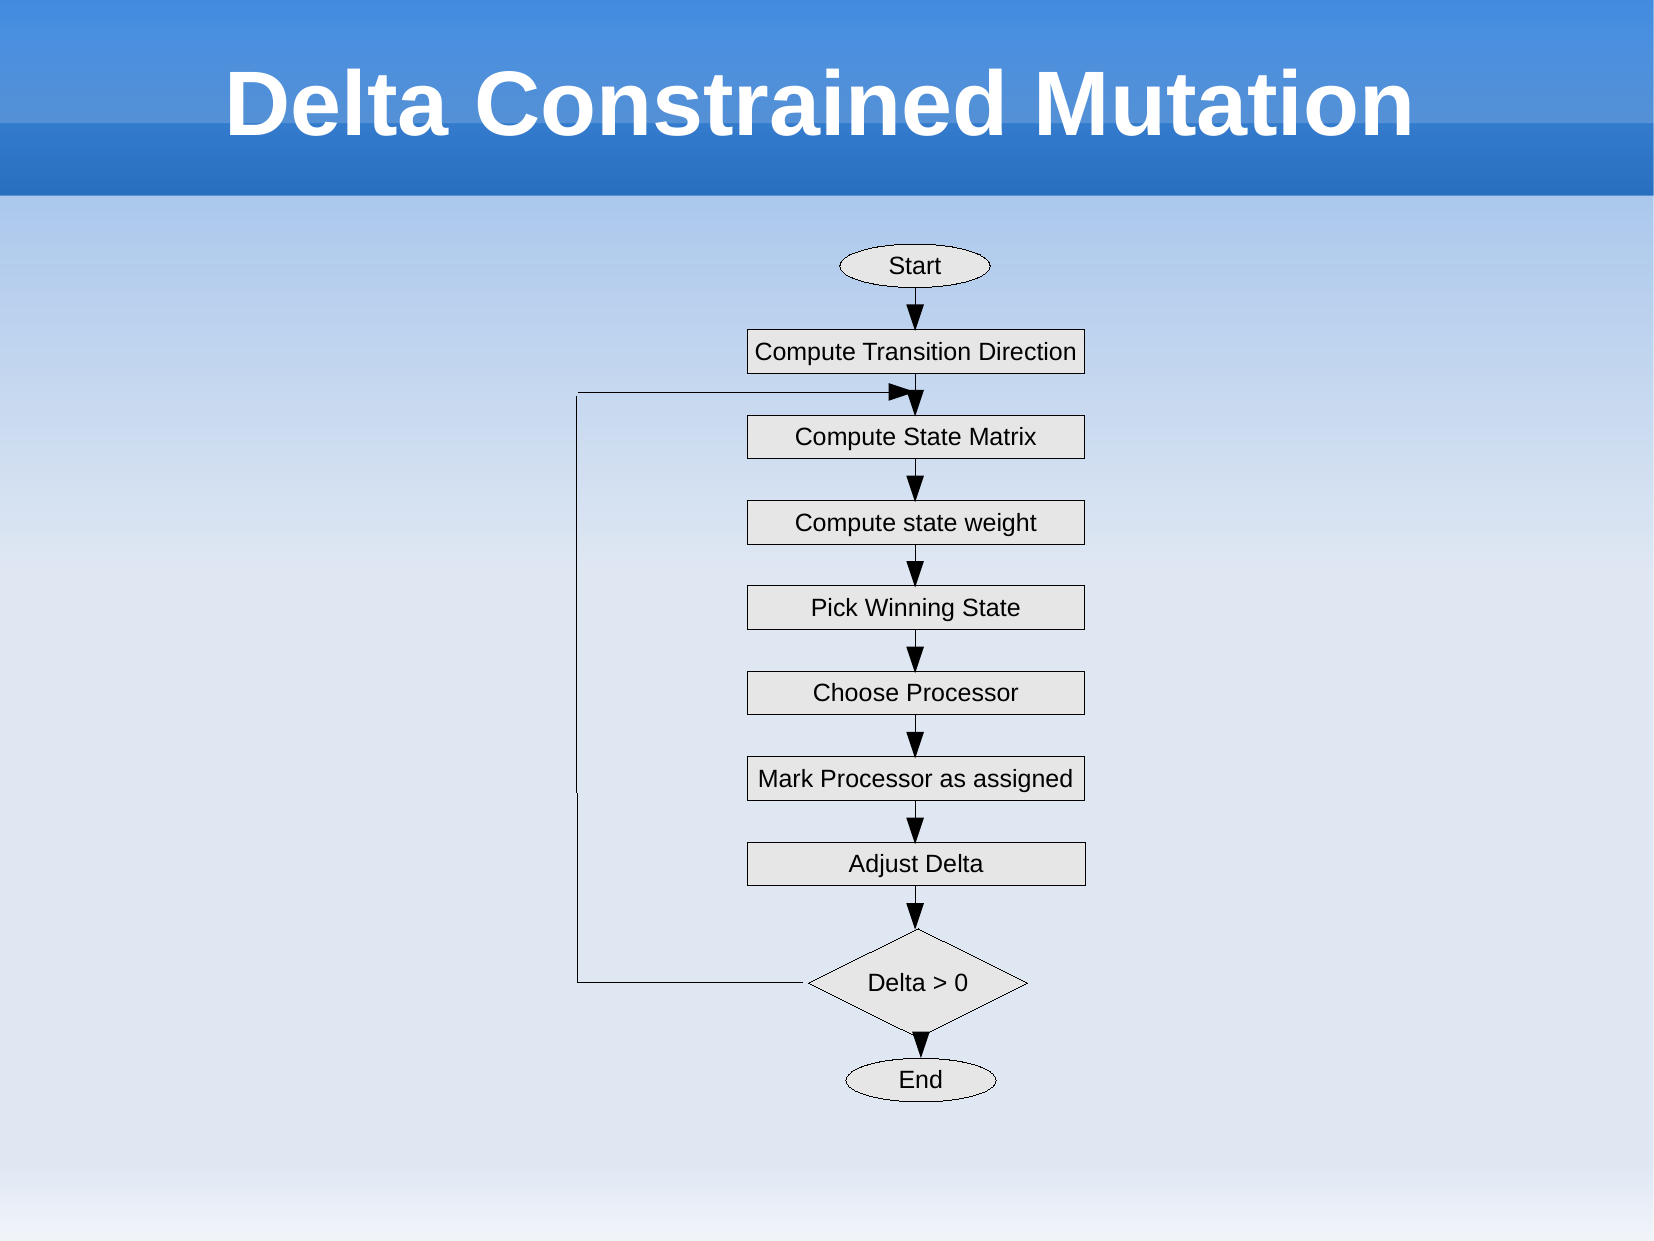

# Delta Constrained Mutation
Start
Compute Transition Direction
Compute State Matrix
Compute state weight
Pick Winning State
Choose Processor
Mark Processor as assigned
Adjust Delta
Delta > 0
End